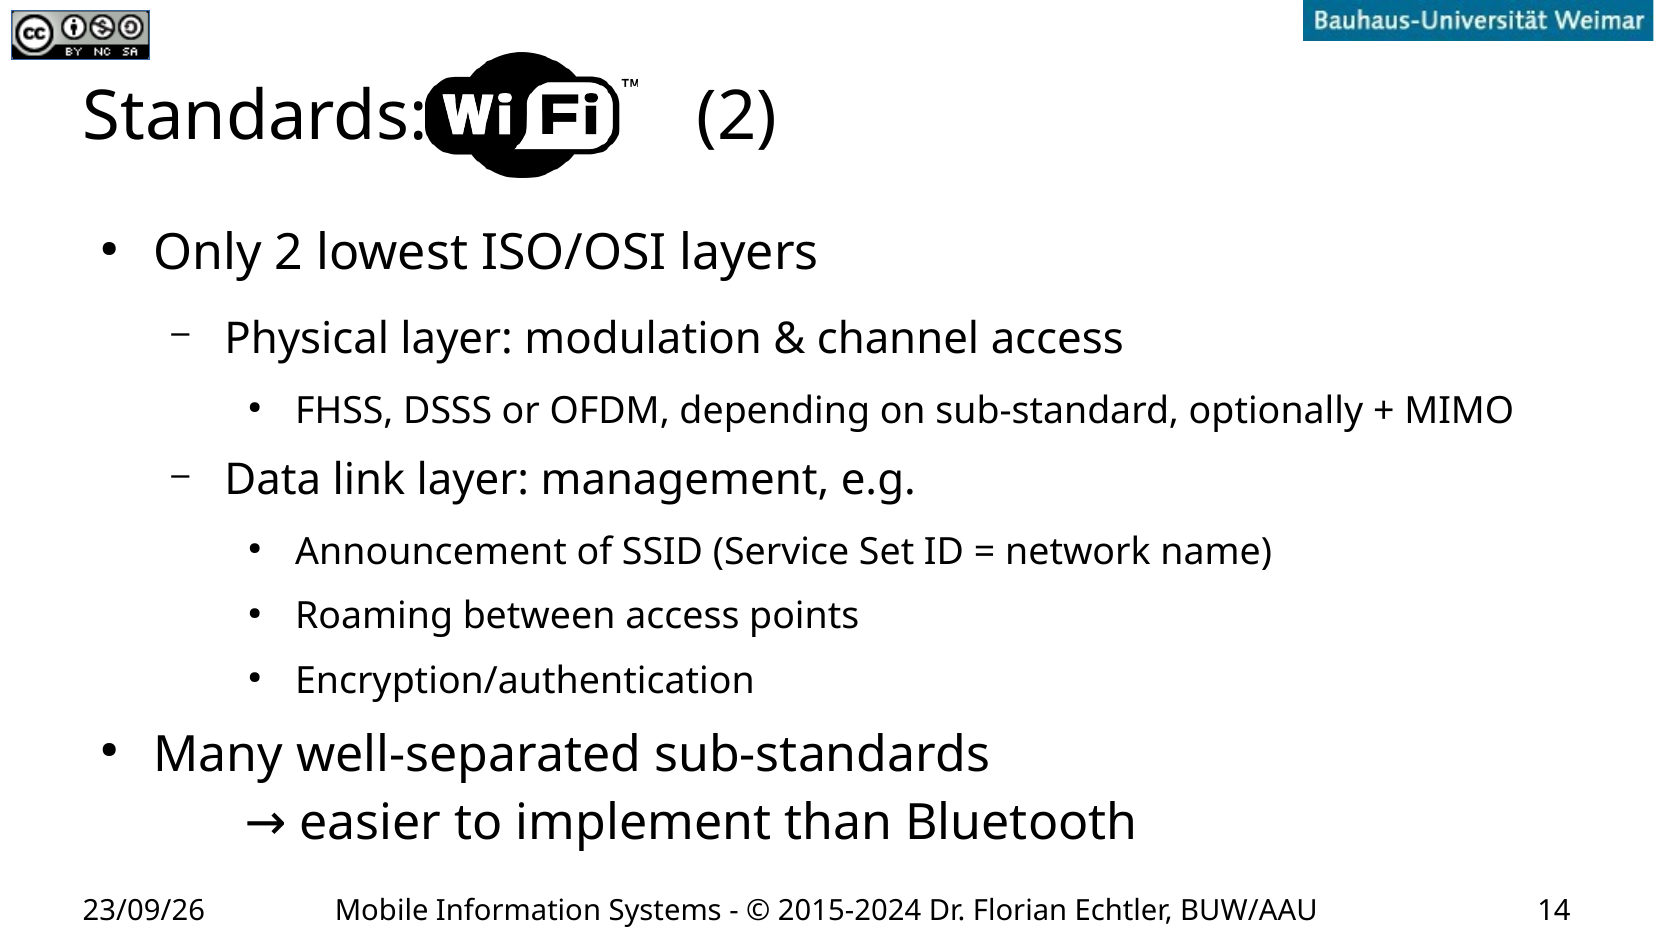

# Standards: (2)
Only 2 lowest ISO/OSI layers
Physical layer: modulation & channel access
FHSS, DSSS or OFDM, depending on sub-standard, optionally + MIMO
Data link layer: management, e.g.
Announcement of SSID (Service Set ID = network name)
Roaming between access points
Encryption/authentication
Many well-separated sub-standards → easier to implement than Bluetooth
Mobile Information Systems - © 2015-2024 Dr. Florian Echtler, BUW/AAU
14